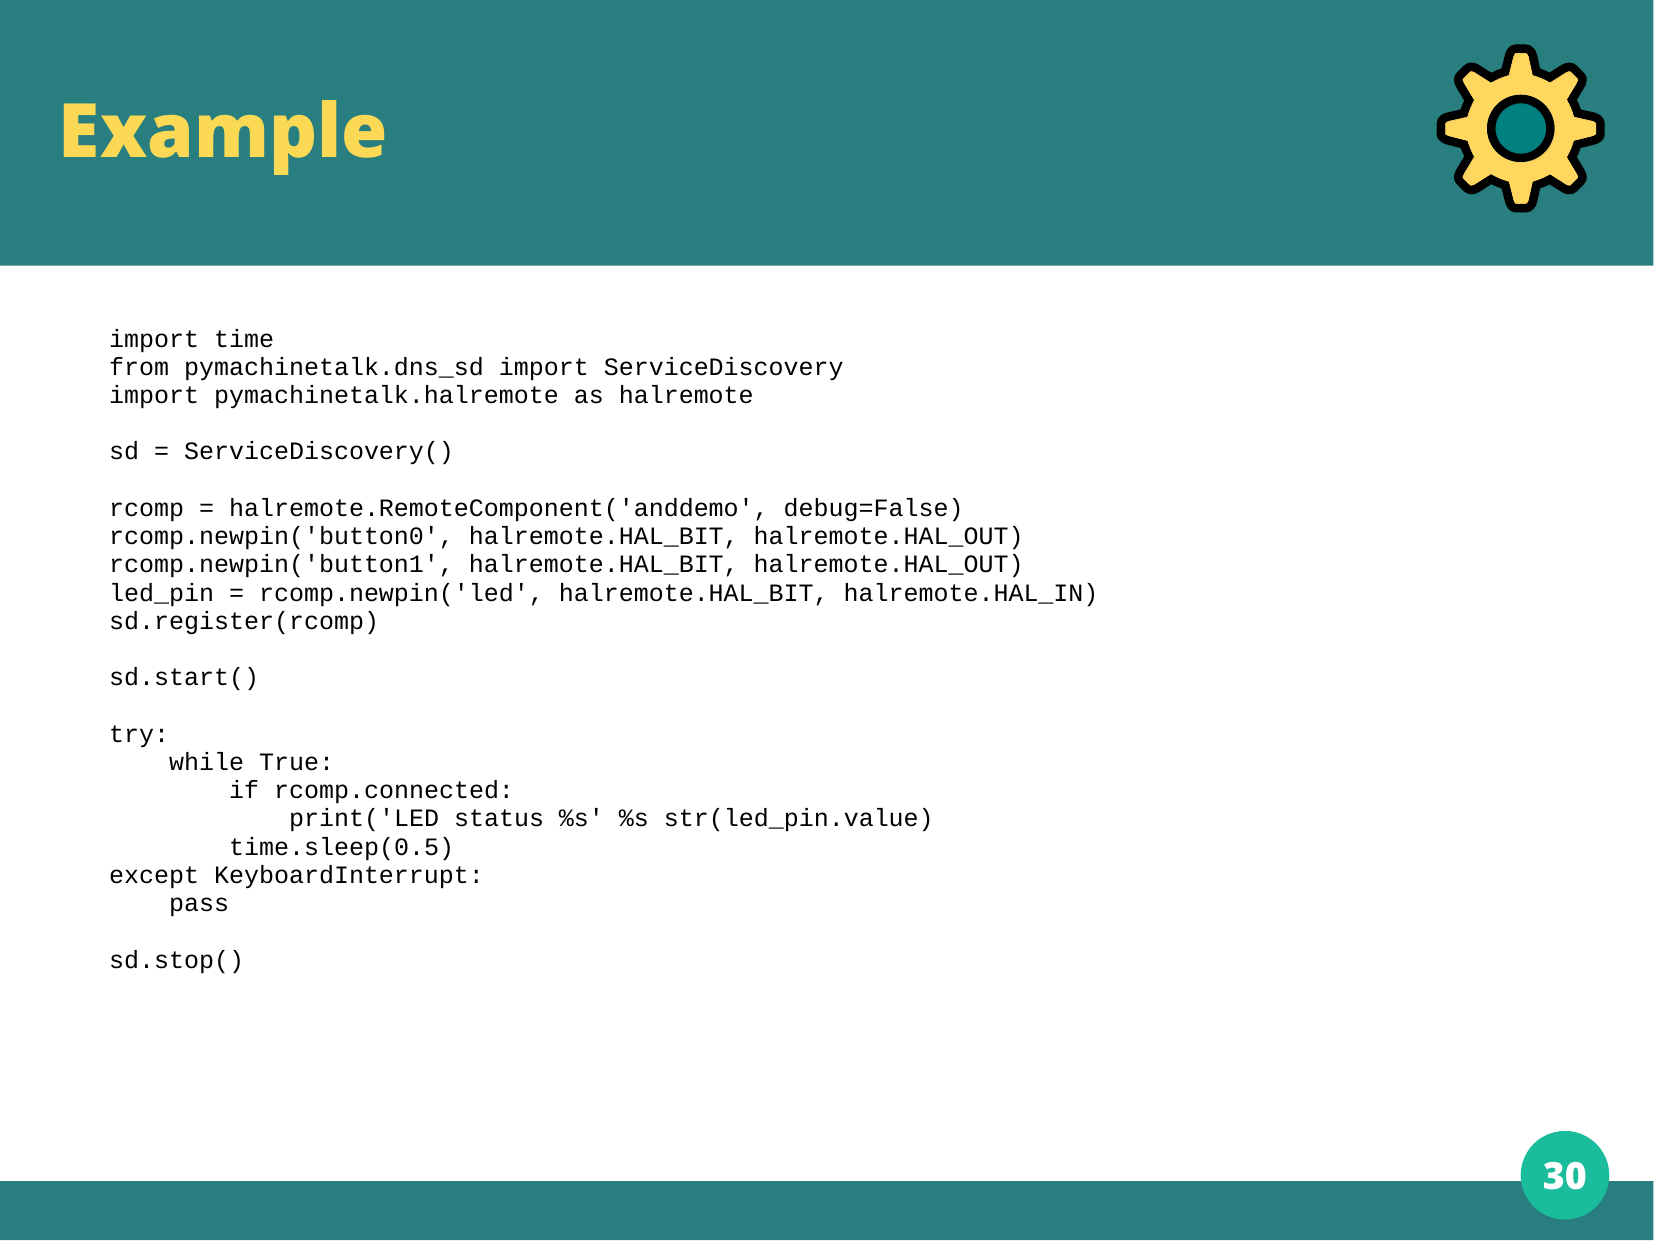

# Example
import time
from pymachinetalk.dns_sd import ServiceDiscovery
import pymachinetalk.halremote as halremote
sd = ServiceDiscovery()
rcomp = halremote.RemoteComponent('anddemo', debug=False)
rcomp.newpin('button0', halremote.HAL_BIT, halremote.HAL_OUT)
rcomp.newpin('button1', halremote.HAL_BIT, halremote.HAL_OUT)
led_pin = rcomp.newpin('led', halremote.HAL_BIT, halremote.HAL_IN)
sd.register(rcomp)
sd.start()
try:
 while True:
 if rcomp.connected:
 print('LED status %s' %s str(led_pin.value)
 time.sleep(0.5)
except KeyboardInterrupt:
 pass
sd.stop()
30